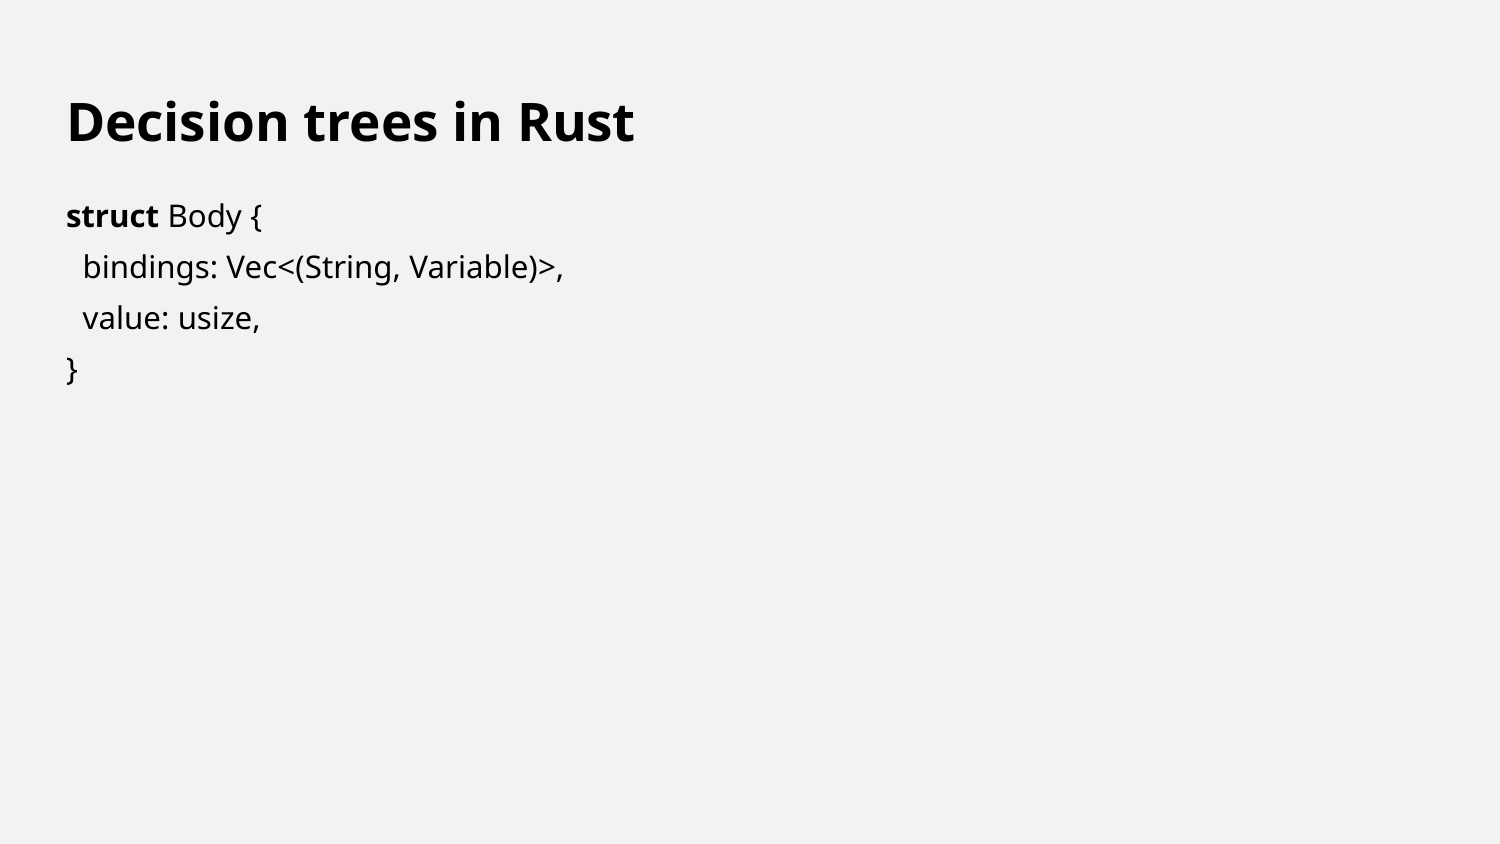

# Decision trees in Rust
struct Body {
 bindings: Vec<(String, Variable)>,
 value: usize,
}